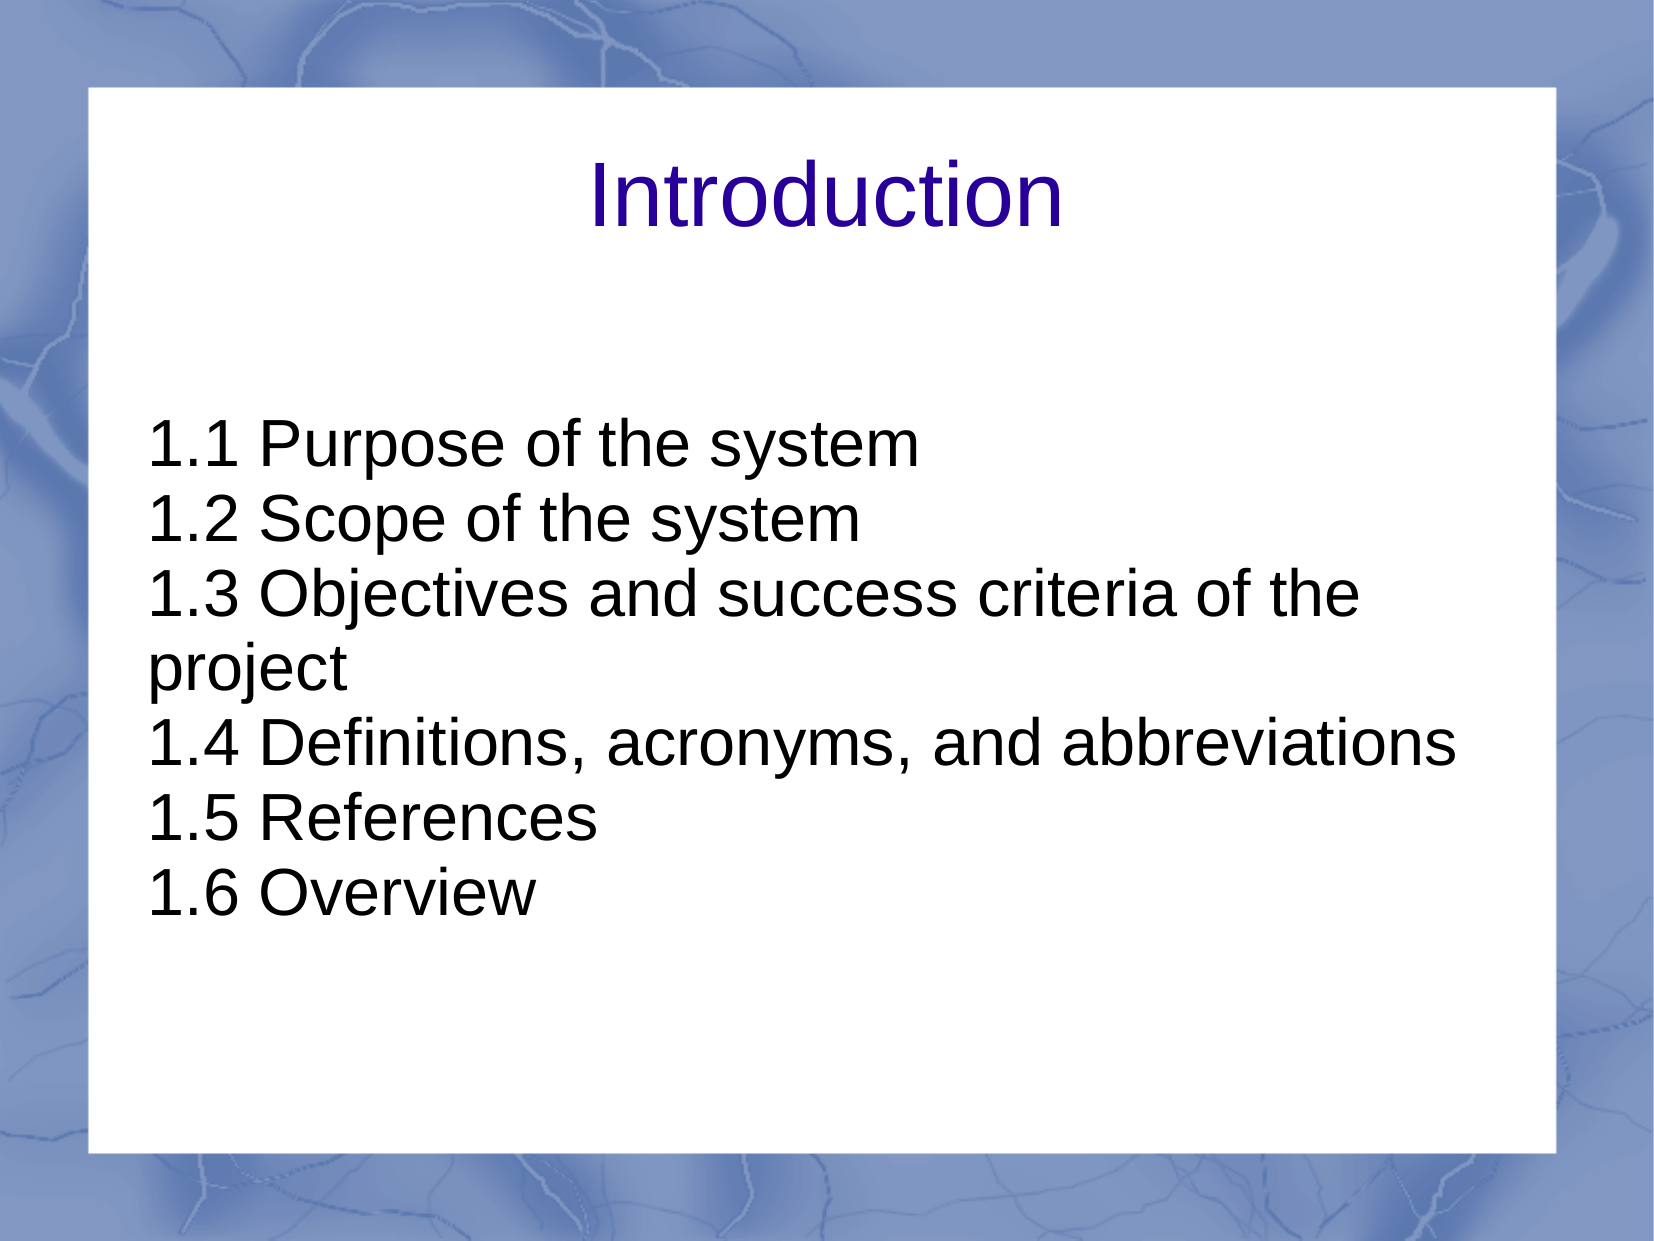

# Introduction
1.1 Purpose of the system
1.2 Scope of the system
1.3 Objectives and success criteria of the project
1.4 Definitions, acronyms, and abbreviations
1.5 References
1.6 Overview